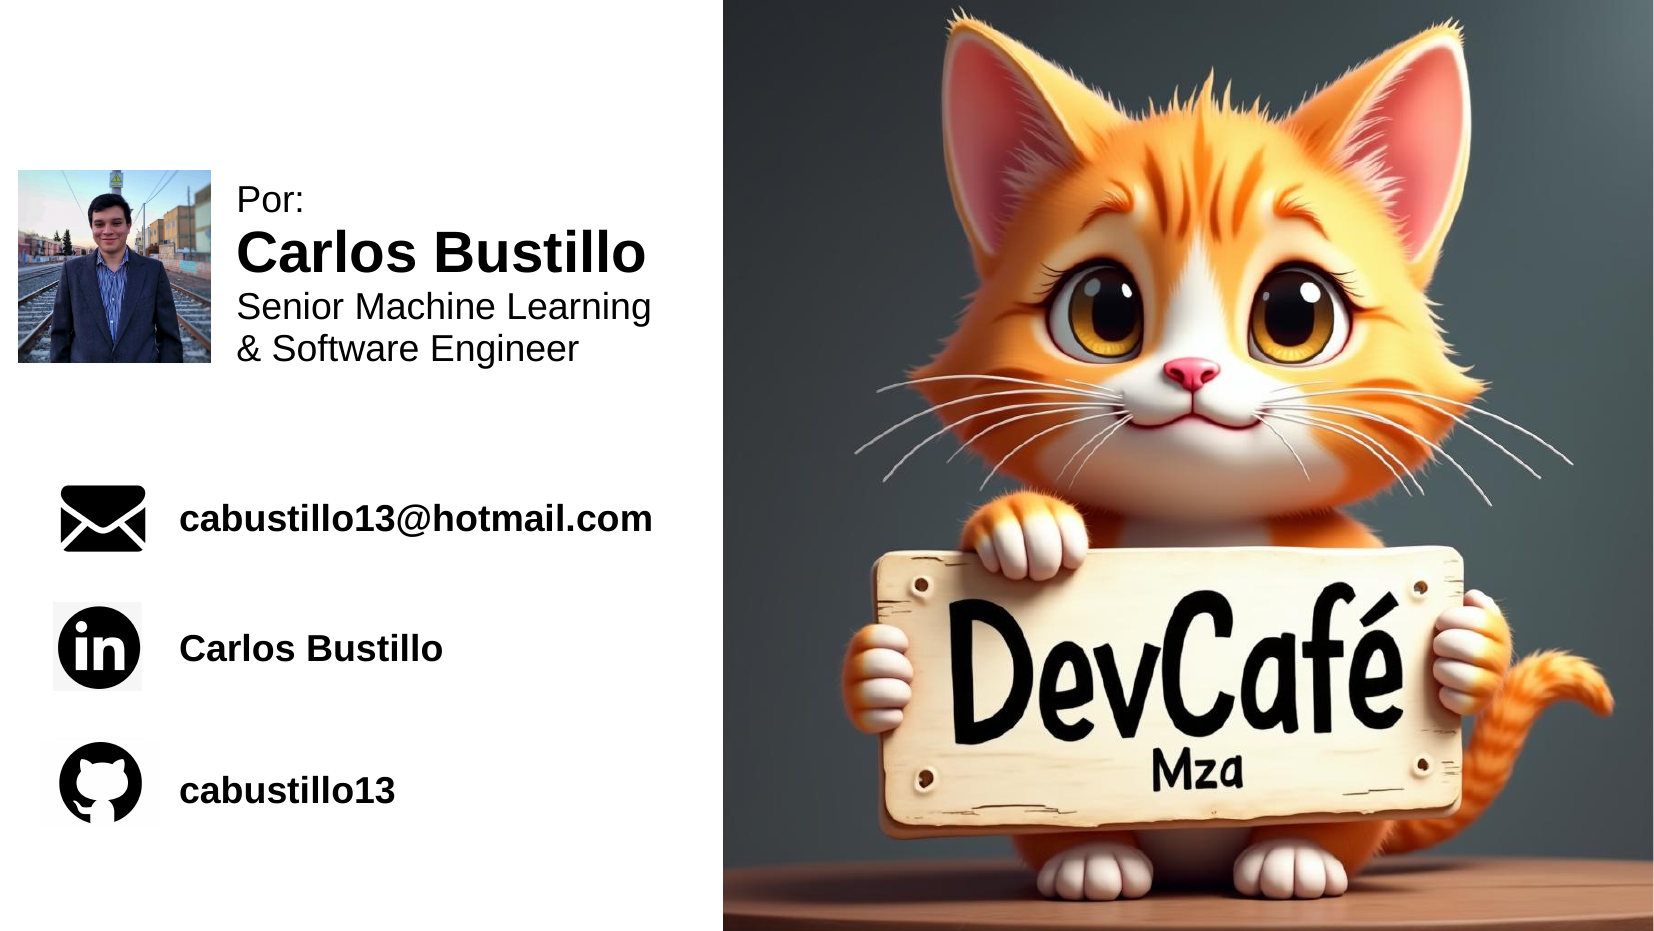

Por:
Carlos Bustillo
Senior Machine Learning
& Software Engineer
cabustillo13@hotmail.com
Carlos Bustillo
cabustillo13